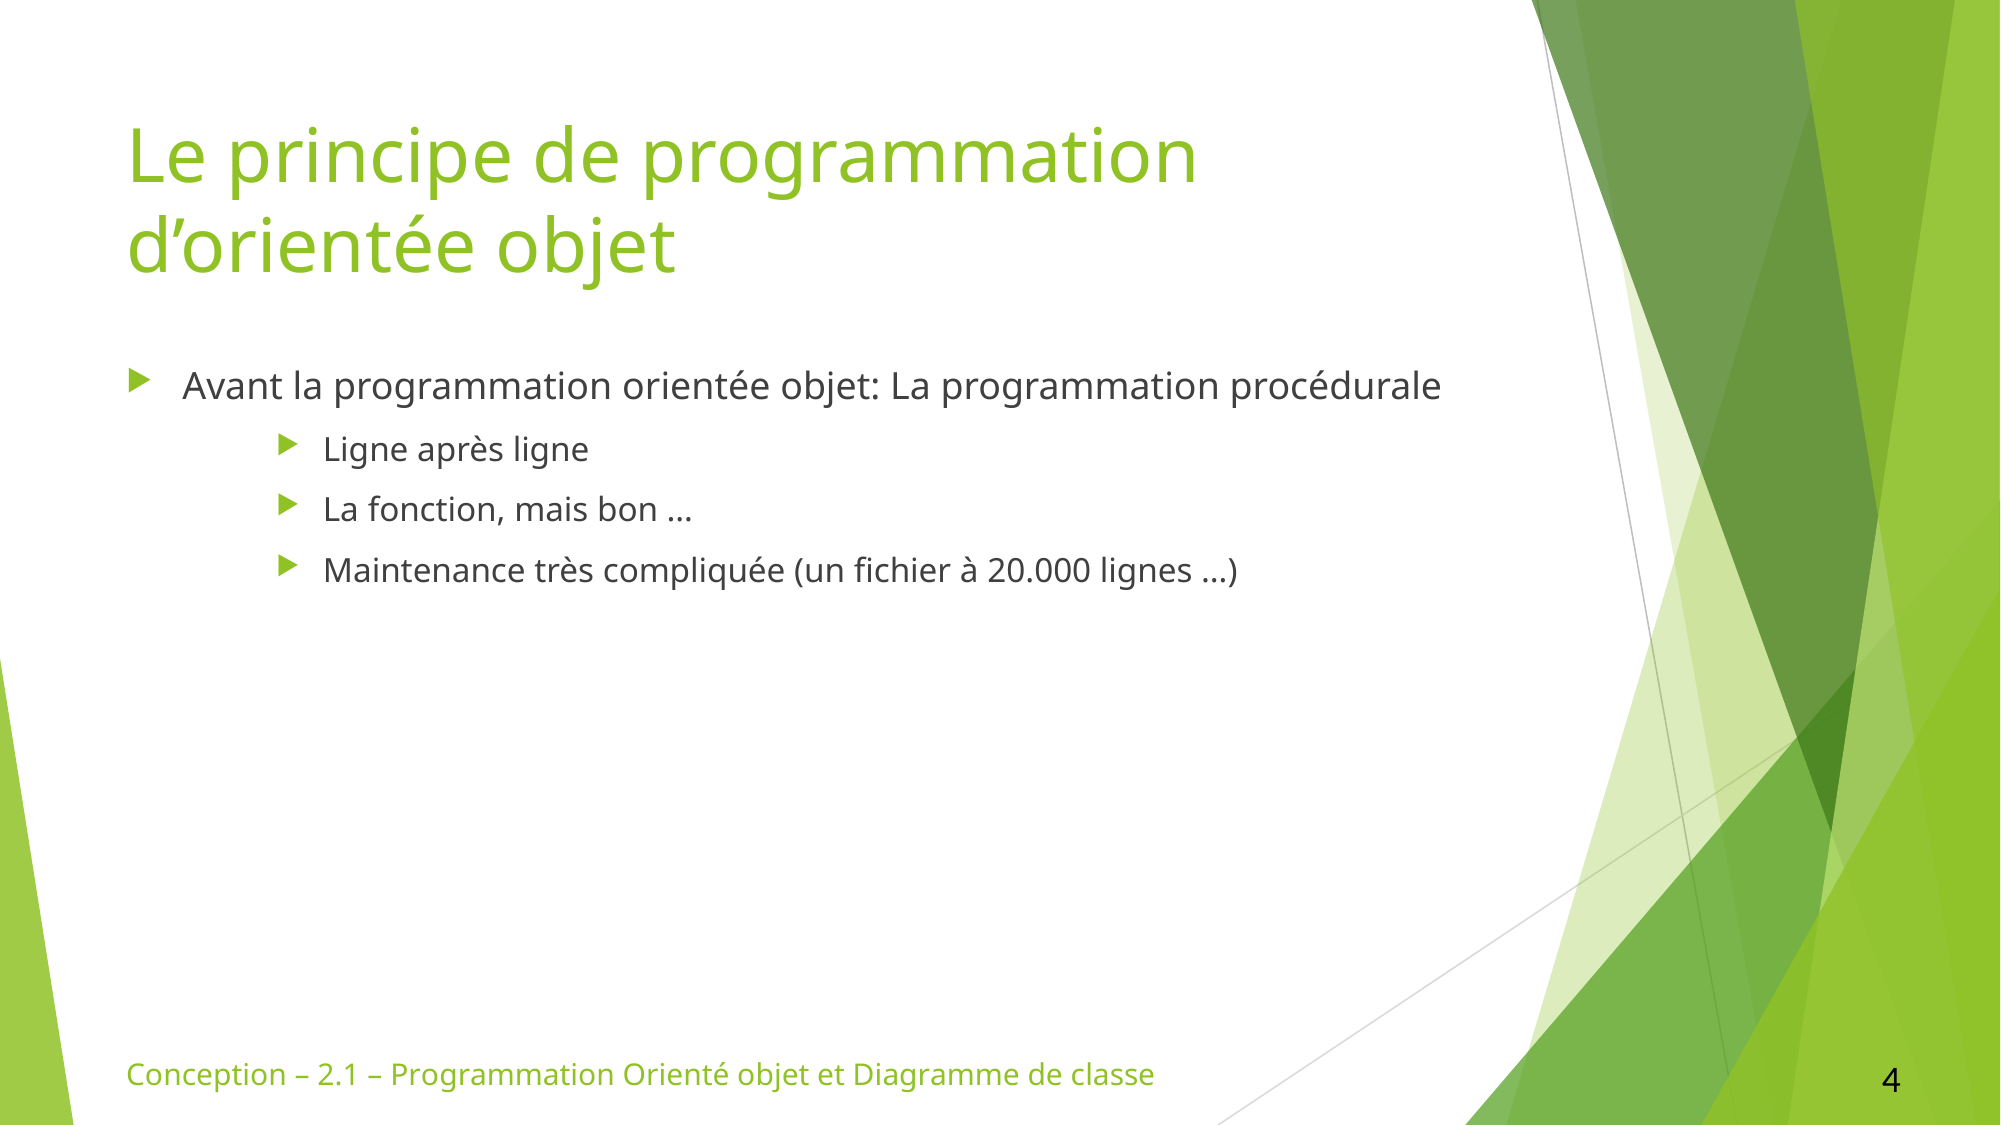

# Le principe de programmation d’orientée objet
Avant la programmation orientée objet: La programmation procédurale
Ligne après ligne
La fonction, mais bon …
Maintenance très compliquée (un fichier à 20.000 lignes …)
Conception – 2.1 – Programmation Orienté objet et Diagramme de classe